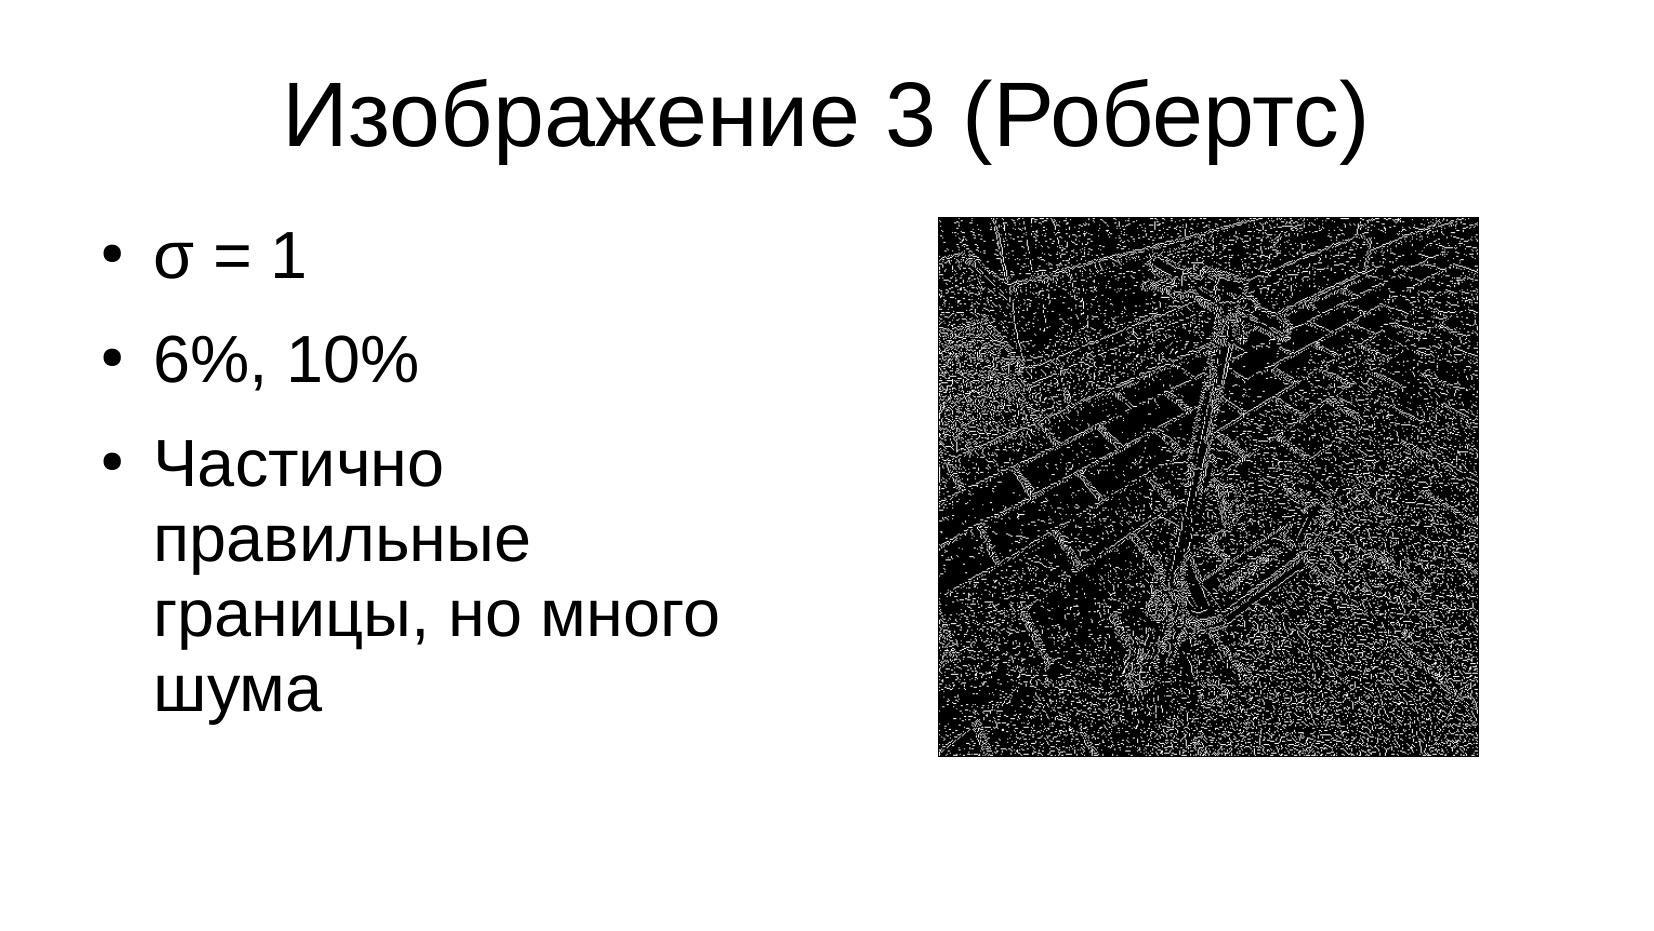

# Изображение 3 (Робертс)
σ = 1
6%, 10%
Частично правильные границы, но много шума